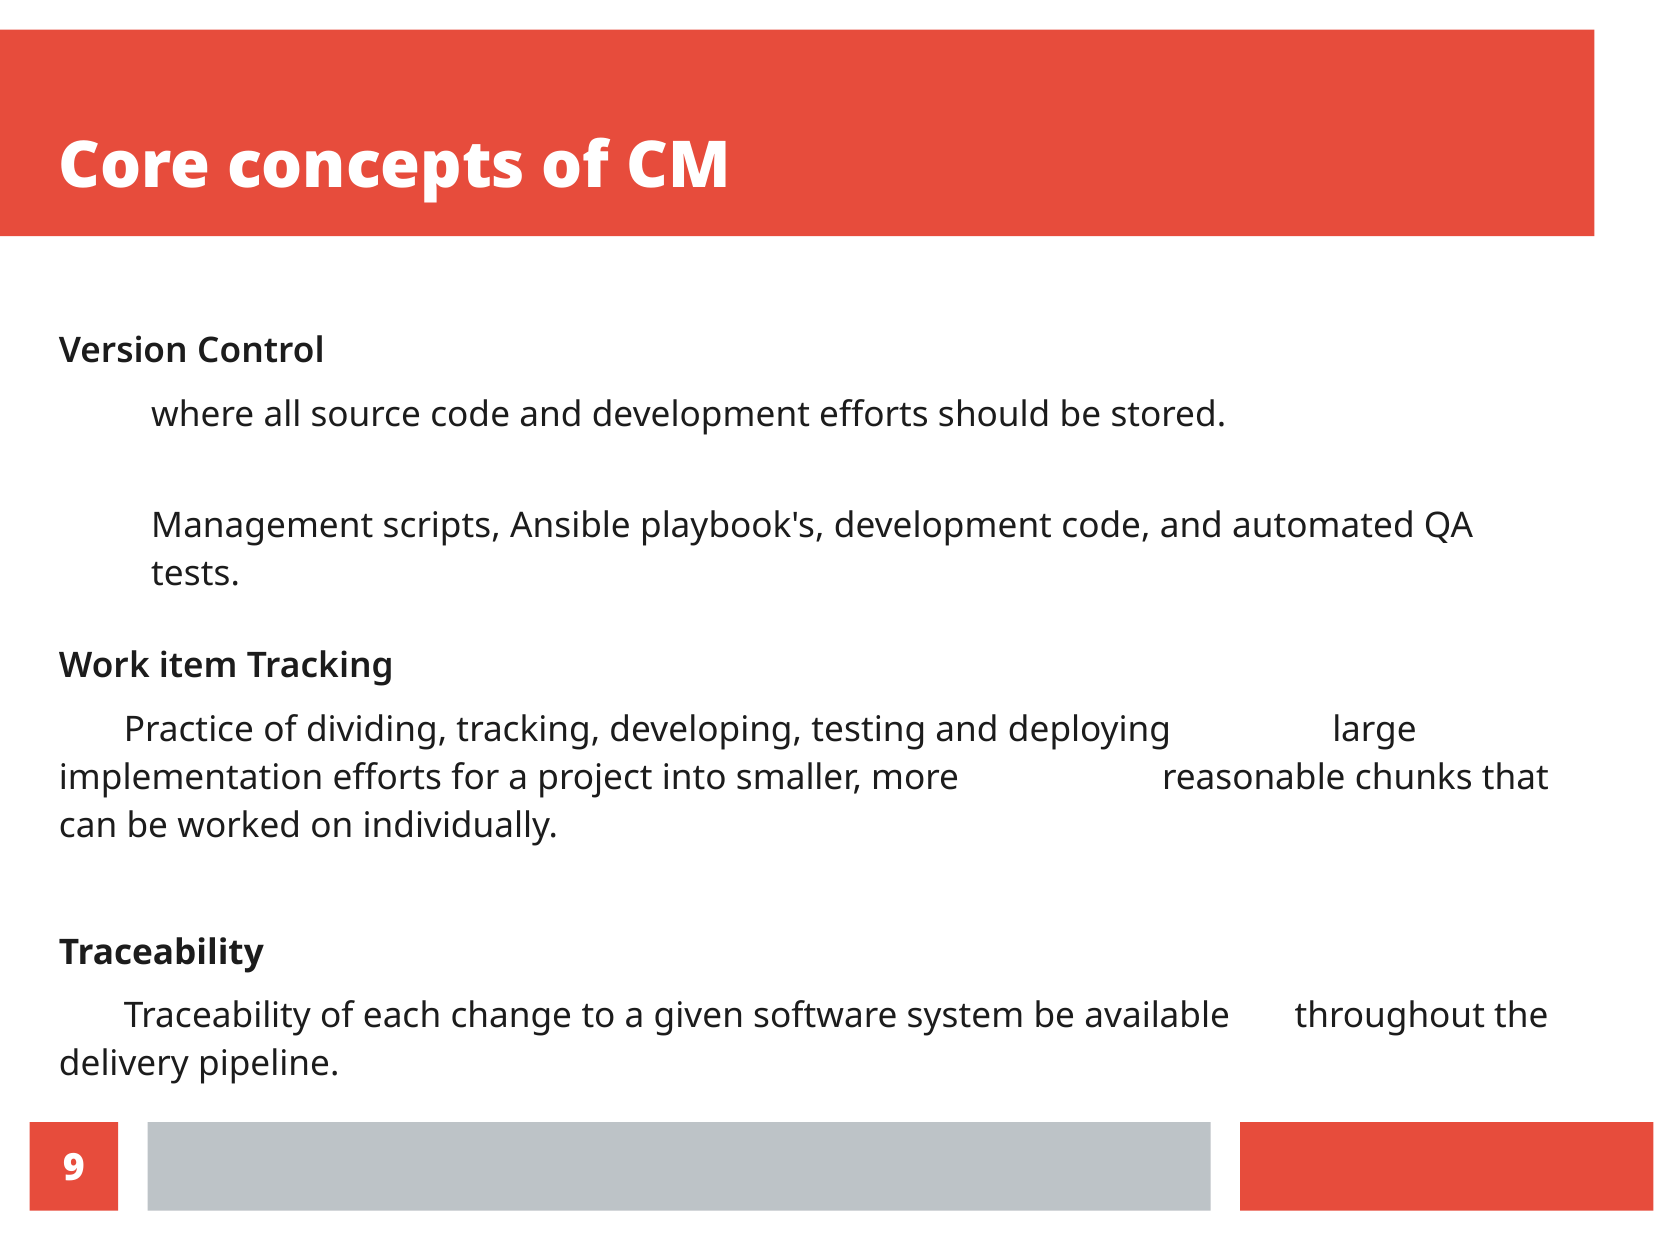

# Core concepts of CM
Version Control
where all source code and development efforts should be stored.
Management scripts, Ansible playbook's, development code, and automated QA tests.
Work item Tracking
 Practice of dividing, tracking, developing, testing and deploying 		 large implementation efforts for a project into smaller, more reasonable chunks that can be worked on individually.
Traceability
 Traceability of each change to a given software system be available throughout the delivery pipeline.
9